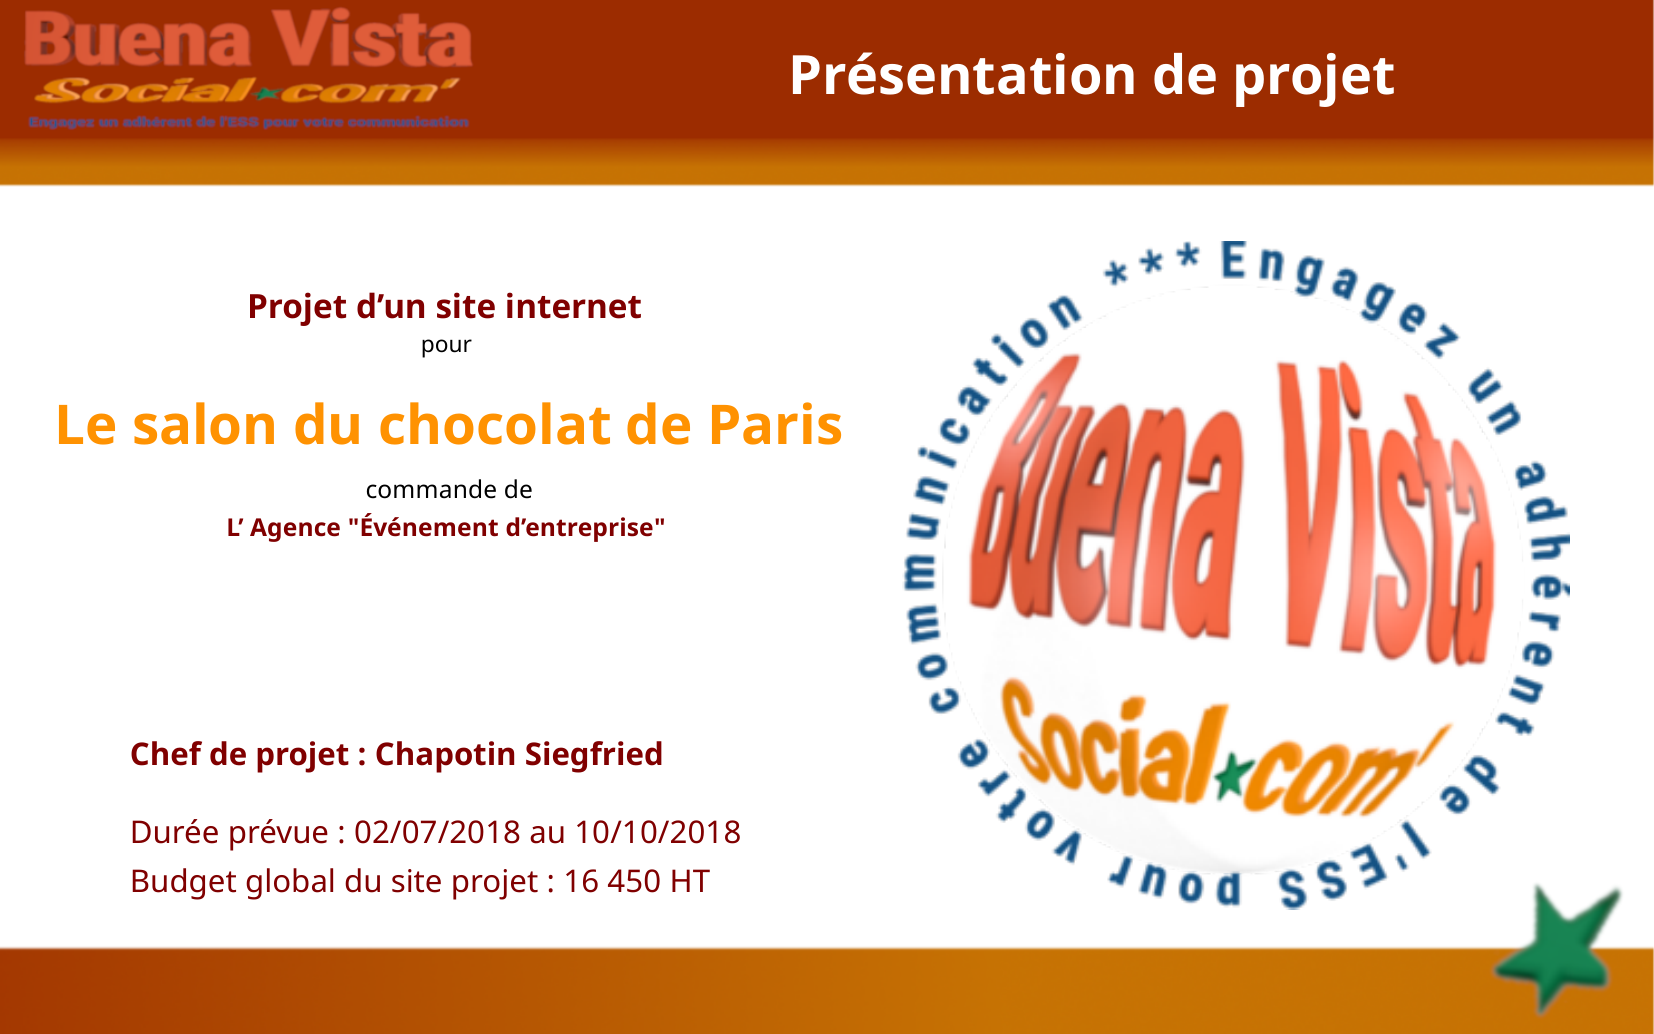

# Présentation de projet
Projet d’un site internet
pour
Le salon du chocolat de Paris
commande de
L’ Agence "Événement d’entreprise"
Chef de projet : Chapotin Siegfried
Durée prévue : 02/07/2018 au 10/10/2018
Budget global du site projet : 16 450 HT